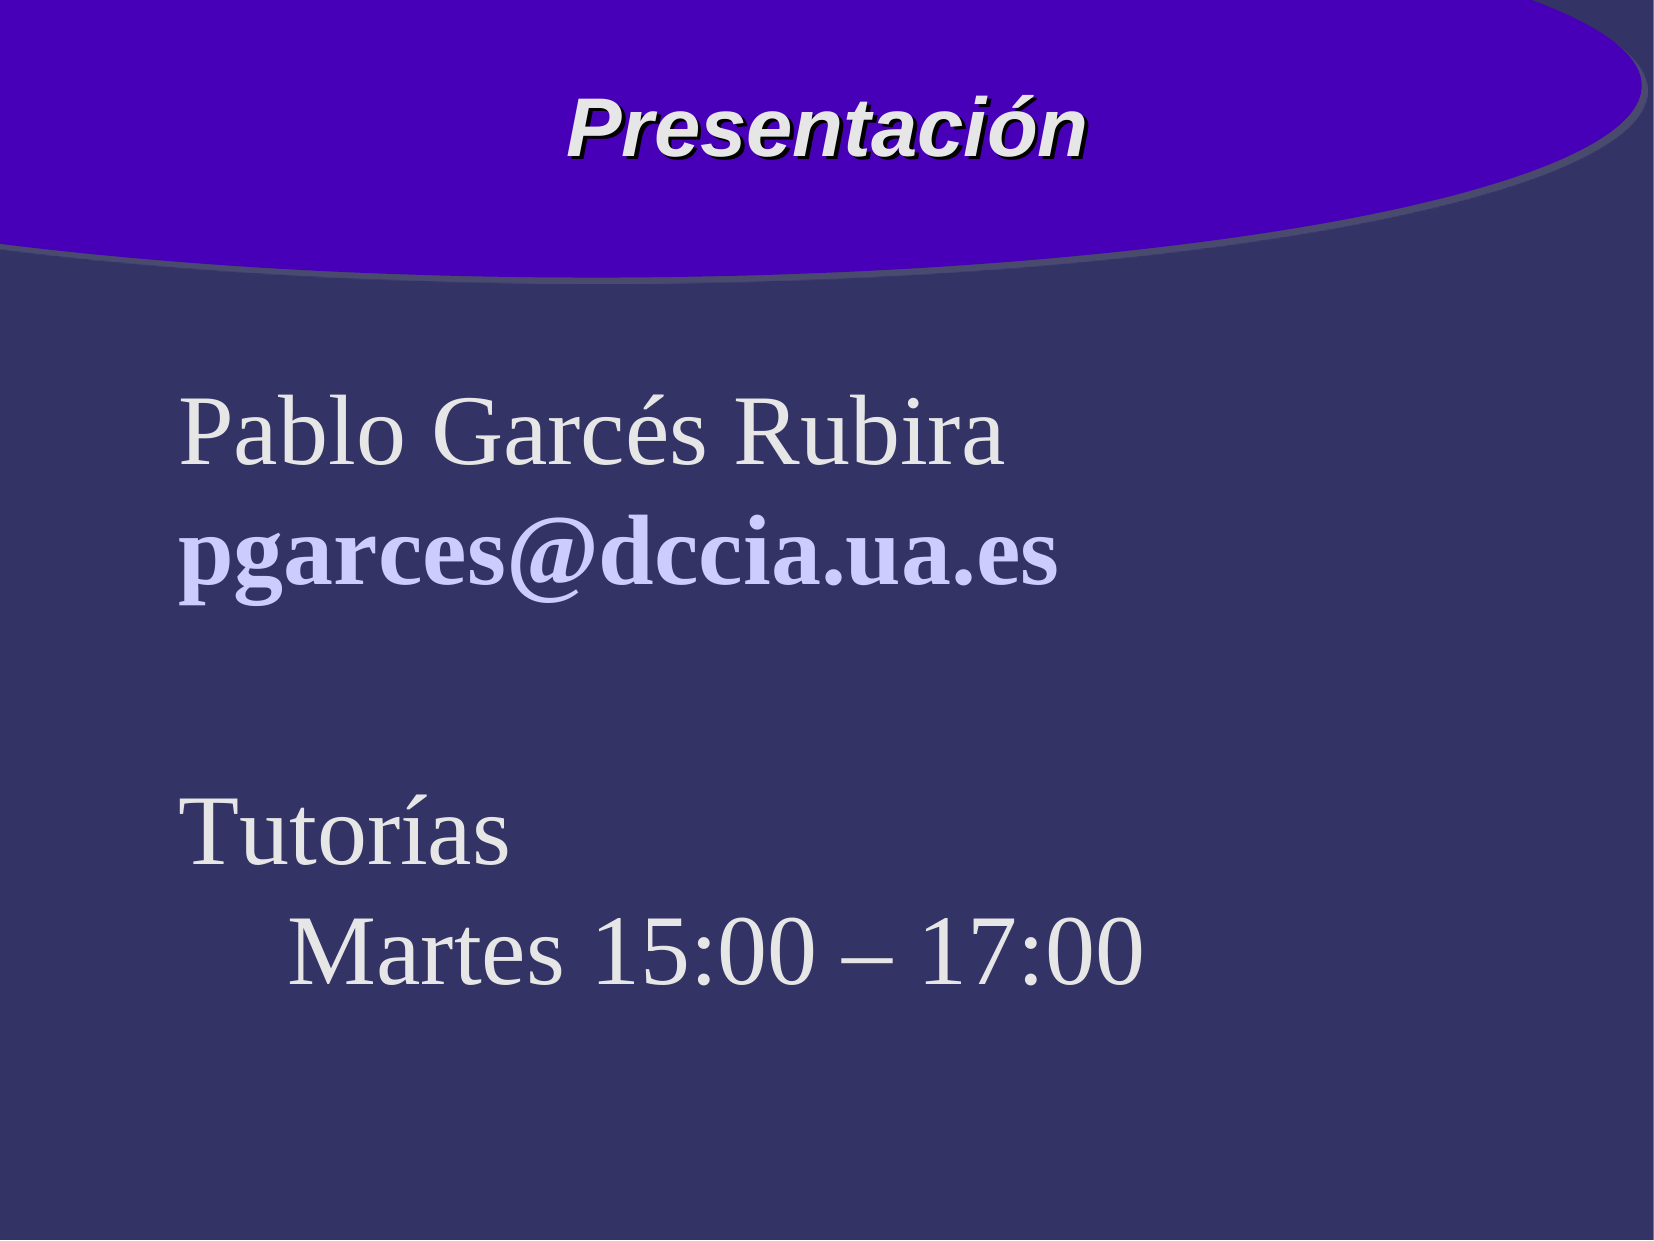

# Presentación
Pablo Garcés Rubira
pgarces@dccia.ua.es
Tutorías
	Martes 15:00 – 17:00